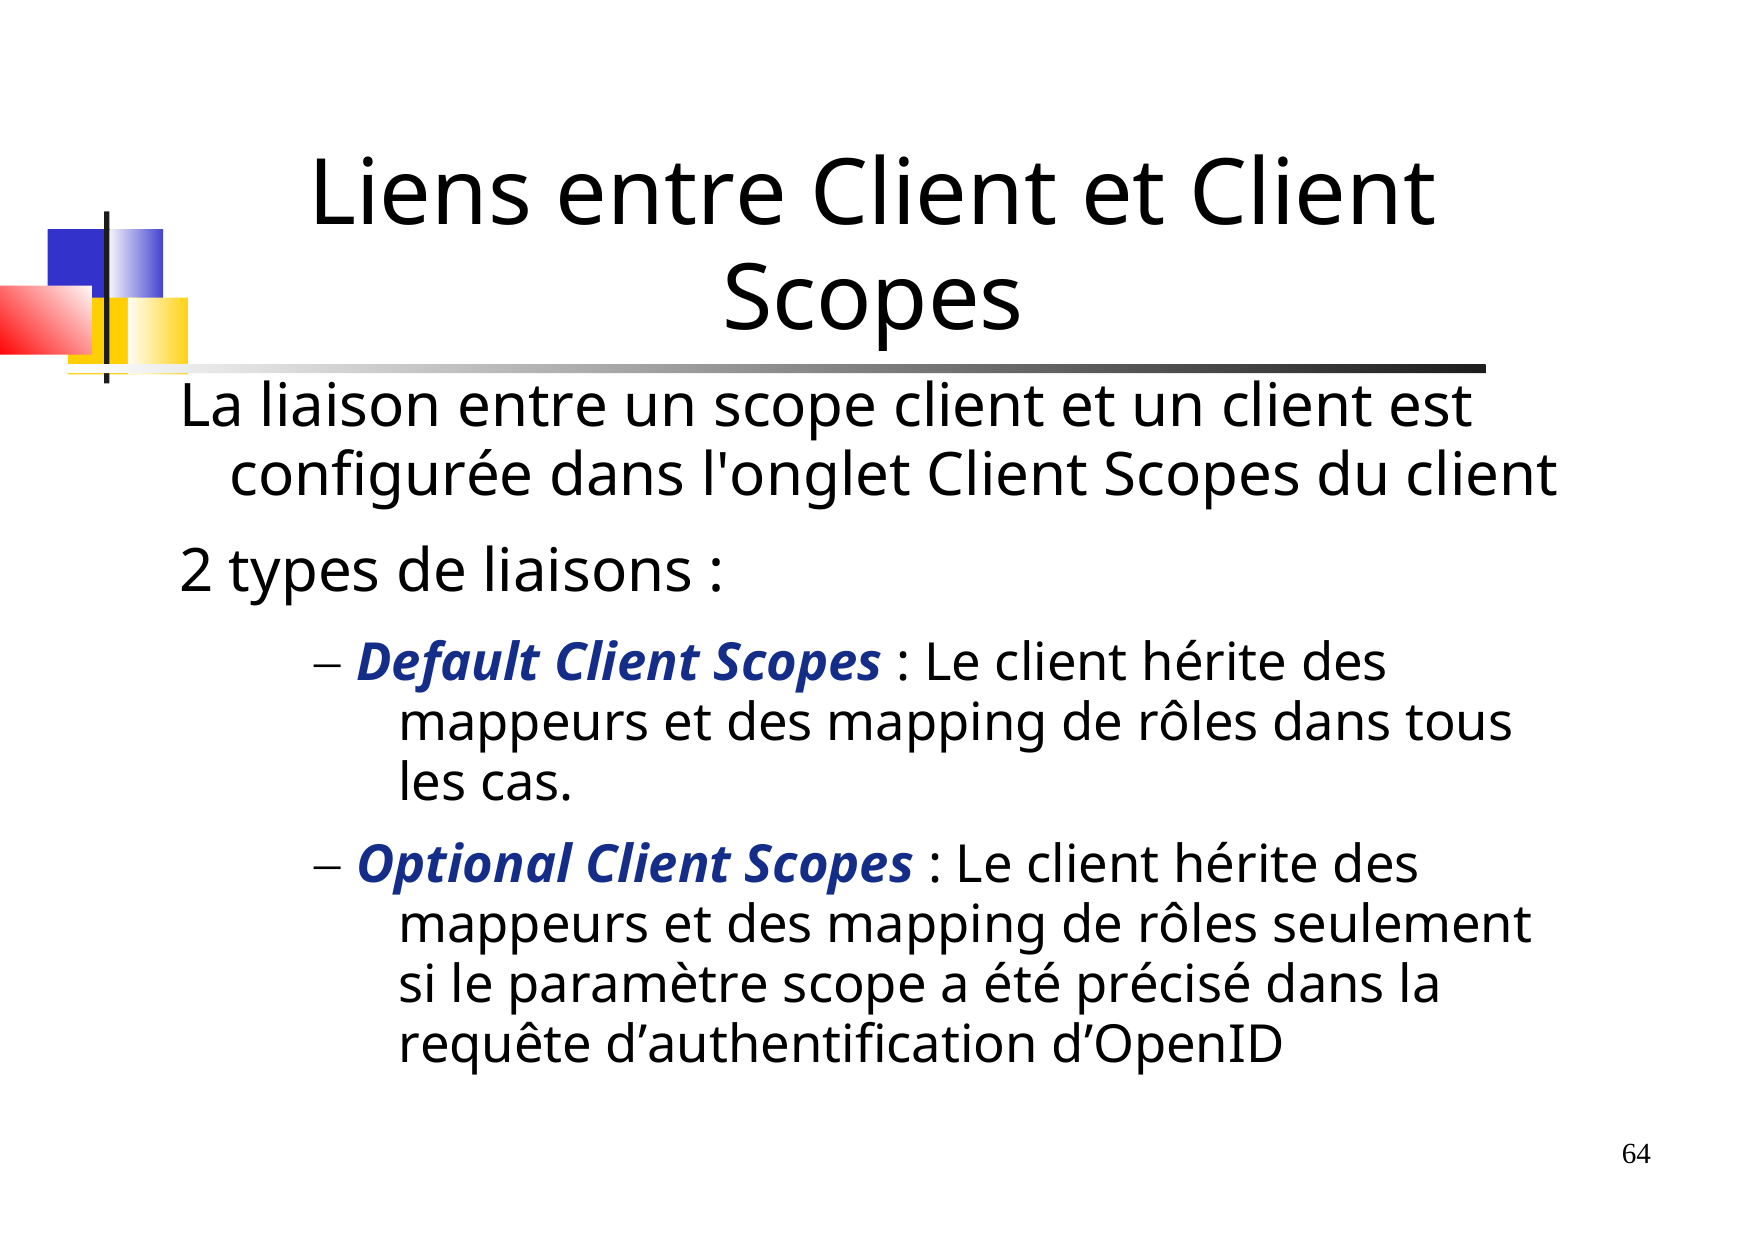

# Liens entre Client et Client Scopes
La liaison entre un scope client et un client est configurée dans l'onglet Client Scopes du client
2 types de liaisons :
Default Client Scopes : Le client hérite des mappeurs et des mapping de rôles dans tous les cas.
Optional Client Scopes : Le client hérite des mappeurs et des mapping de rôles seulement si le paramètre scope a été précisé dans la requête d’authentification d’OpenID